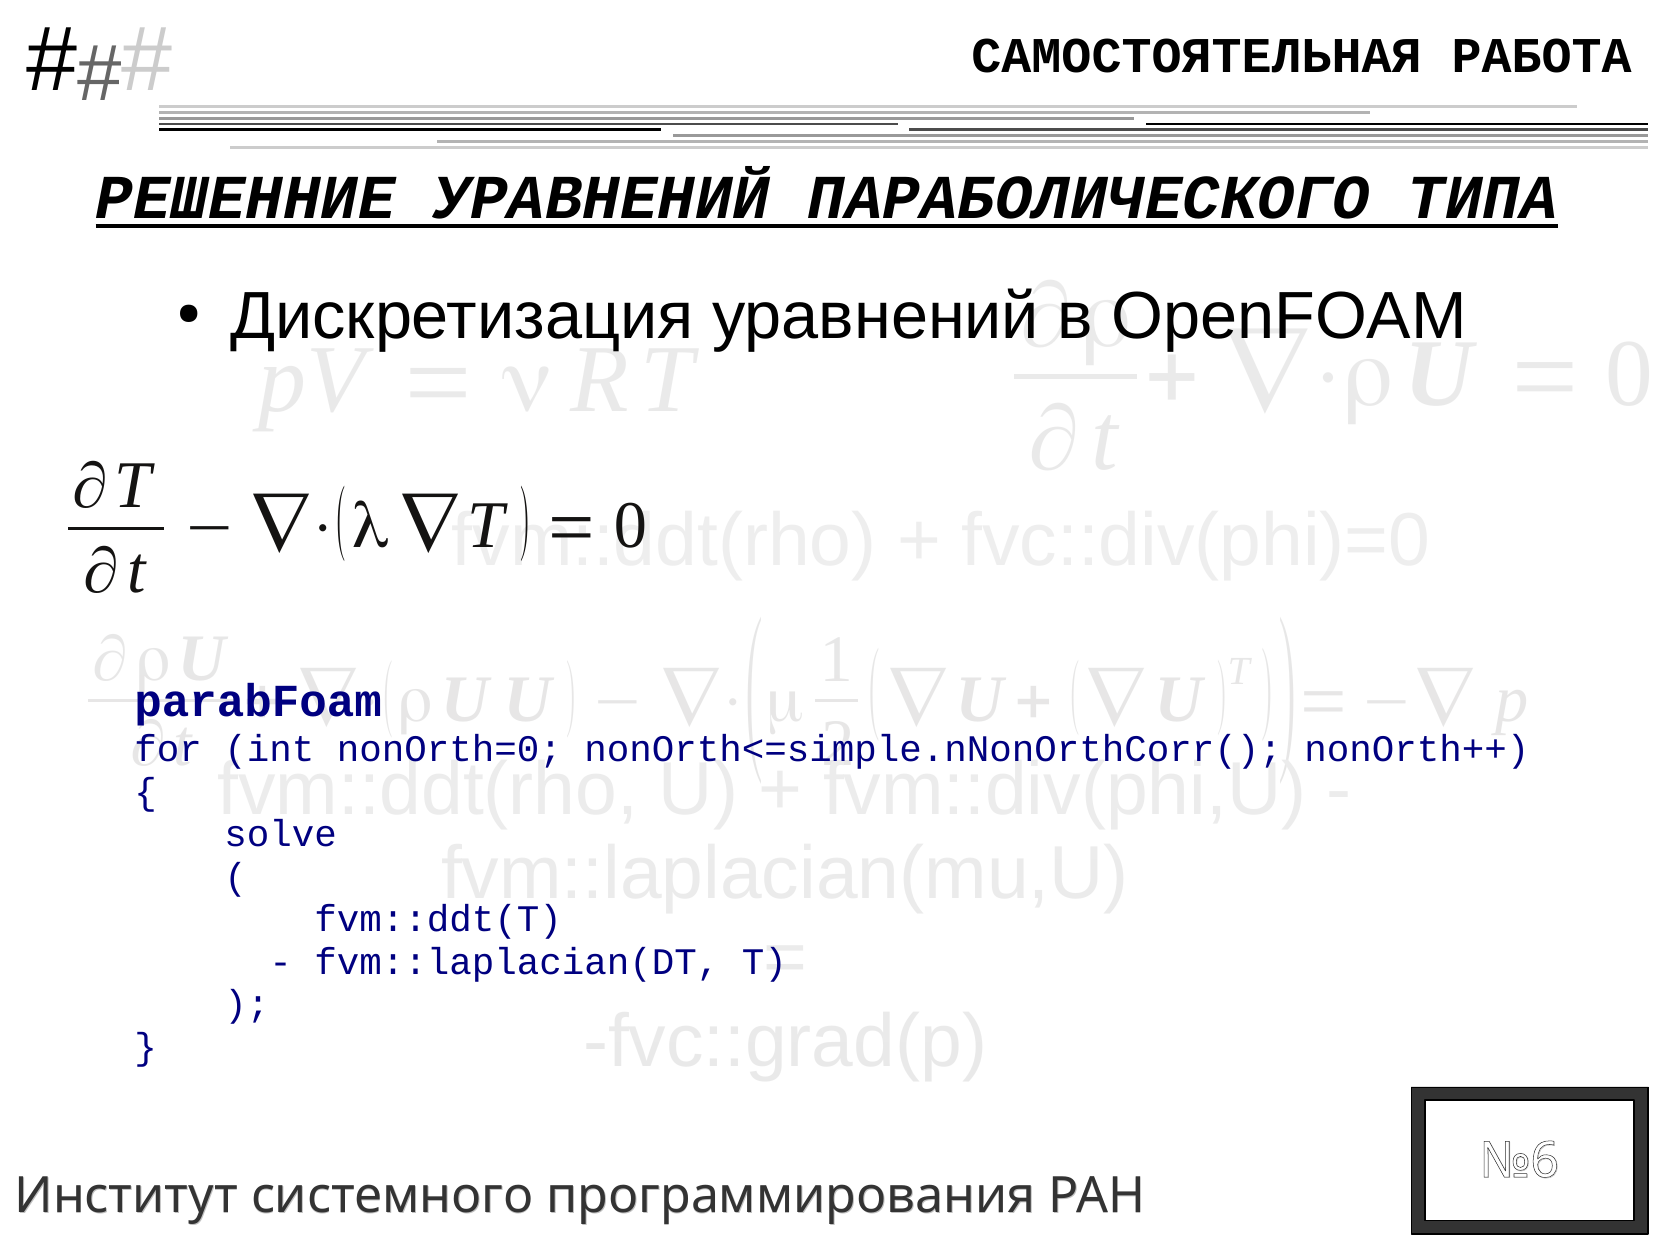

# РЕШЕННИЕ УРАВНЕНИЙ ПАРАБОЛИЧЕСКОГО ТИПА
Дискретизация уравнений в OpenFOAM
 parabFoam
 for (int nonOrth=0; nonOrth<=simple.nNonOrthCorr(); nonOrth++)
 {
 solve
 (
 fvm::ddt(T)
 - fvm::laplacian(DT, T)
 );
 }